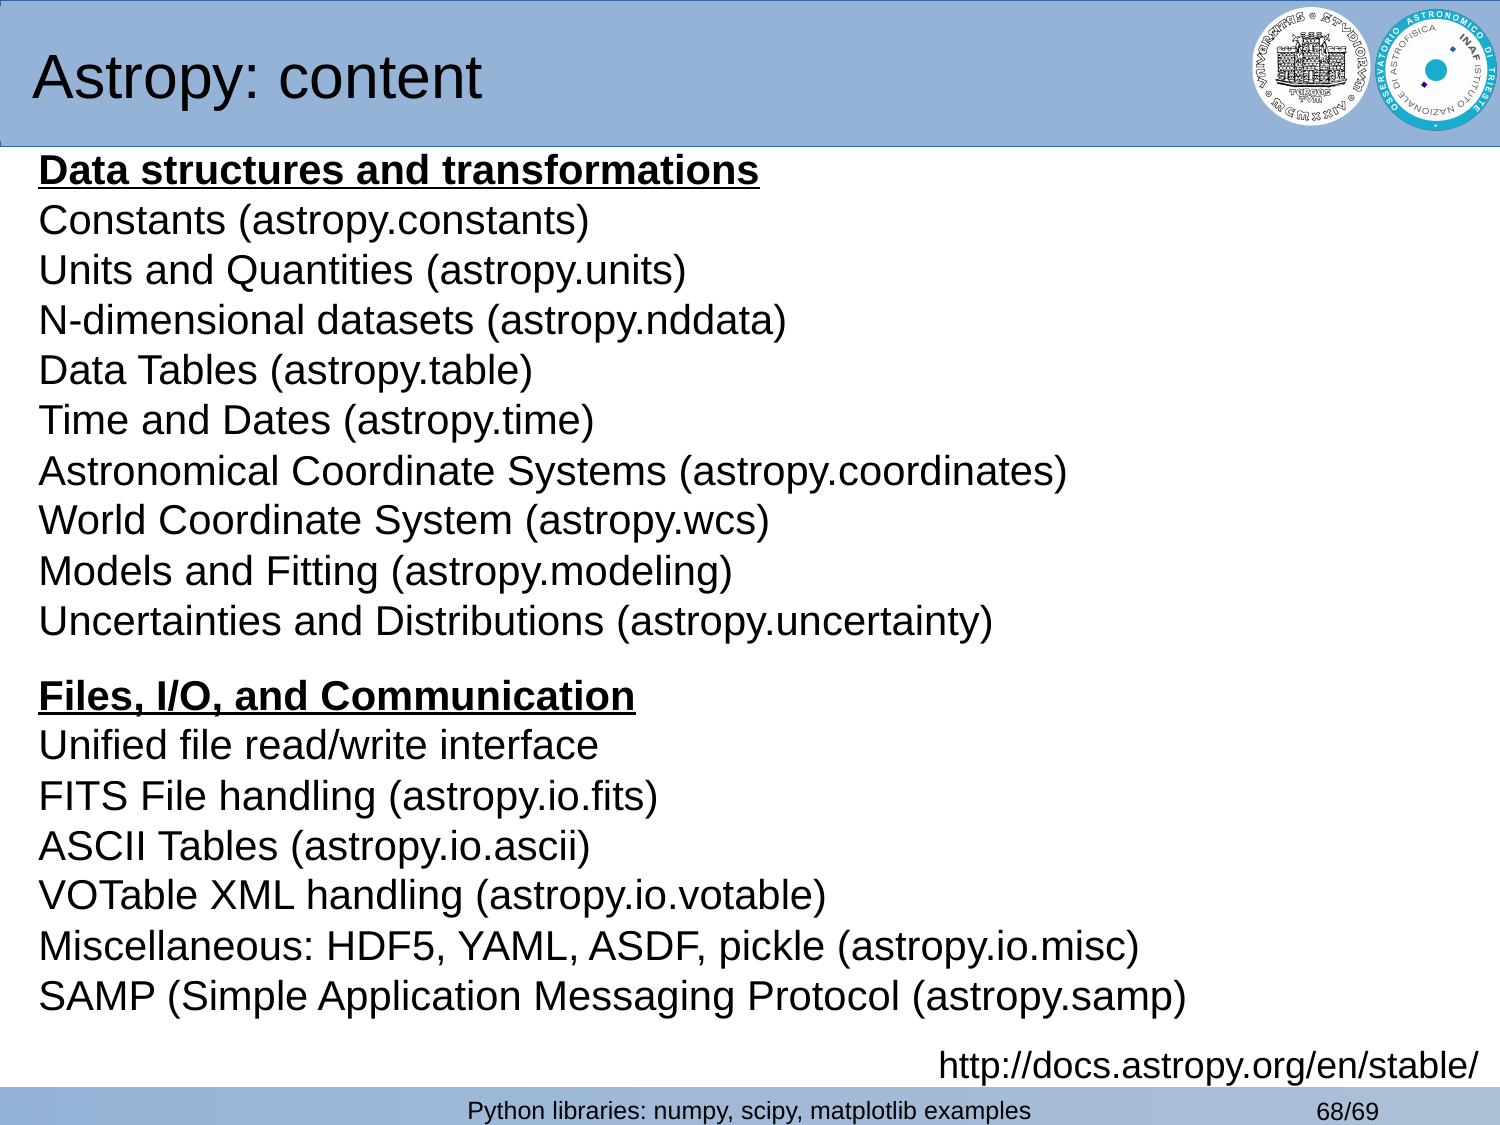

Astropy: content
# Data structures and transformations
Constants (astropy.constants)
Units and Quantities (astropy.units)
N-dimensional datasets (astropy.nddata)
Data Tables (astropy.table)
Time and Dates (astropy.time)
Astronomical Coordinate Systems (astropy.coordinates)
World Coordinate System (astropy.wcs)
Models and Fitting (astropy.modeling)
Uncertainties and Distributions (astropy.uncertainty)
Files, I/O, and Communication
Unified file read/write interface
FITS File handling (astropy.io.fits)
ASCII Tables (astropy.io.ascii)
VOTable XML handling (astropy.io.votable)
Miscellaneous: HDF5, YAML, ASDF, pickle (astropy.io.misc)
SAMP (Simple Application Messaging Protocol (astropy.samp)
 												http://docs.astropy.org/en/stable/